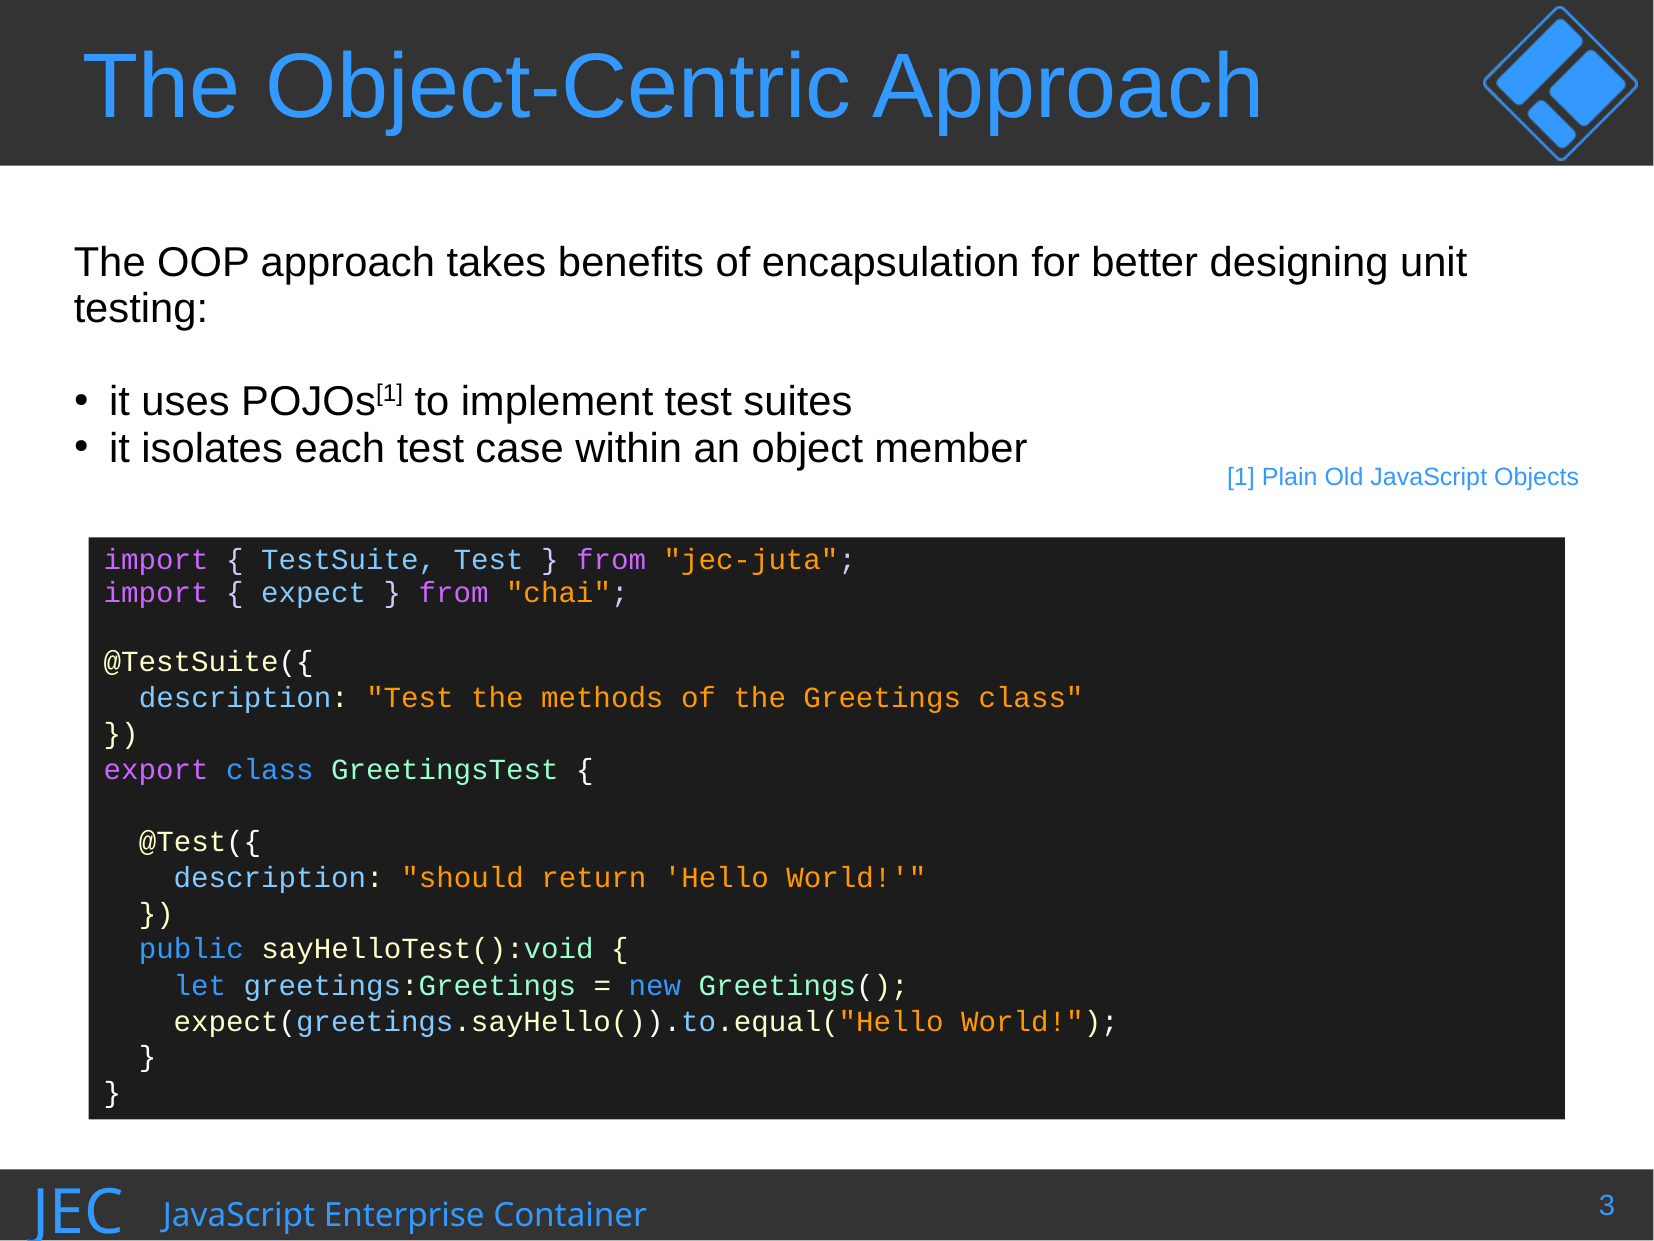

# The Object-Centric Approach
The OOP approach takes benefits of encapsulation for better designing unit testing:
it uses POJOs[1] to implement test suites
it isolates each test case within an object member
[1] Plain Old JavaScript Objects
import { TestSuite, Test } from "jec-juta";
import { expect } from "chai";
@TestSuite({
 description: "Test the methods of the Greetings class"
})
export class GreetingsTest {
 @Test({
 description: "should return 'Hello World!'"
 })
 public sayHelloTest():void {
 let greetings:Greetings = new Greetings();
 expect(greetings.sayHello()).to.equal("Hello World!");
 }
}
JEC
3
JavaScript Enterprise Container